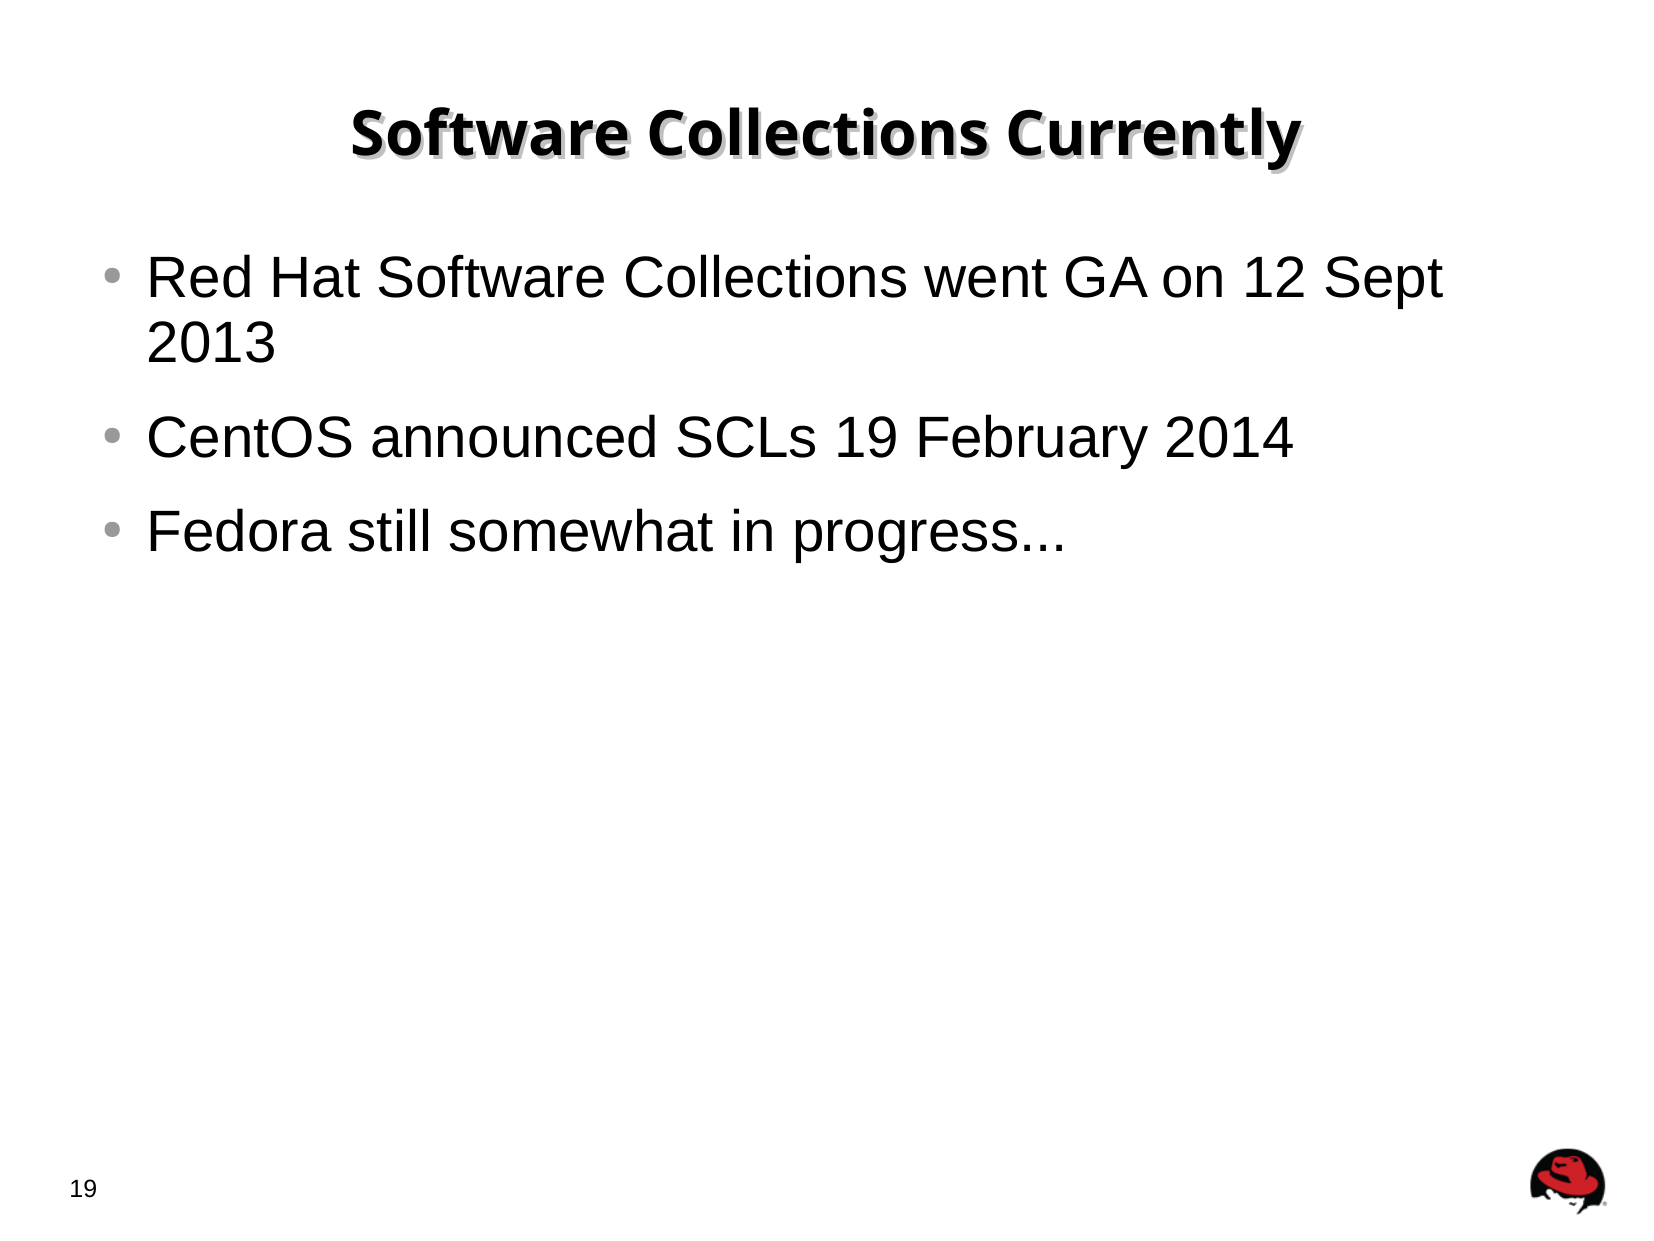

# Software Collections Currently
Red Hat Software Collections went GA on 12 Sept 2013
CentOS announced SCLs 19 February 2014
Fedora still somewhat in progress...